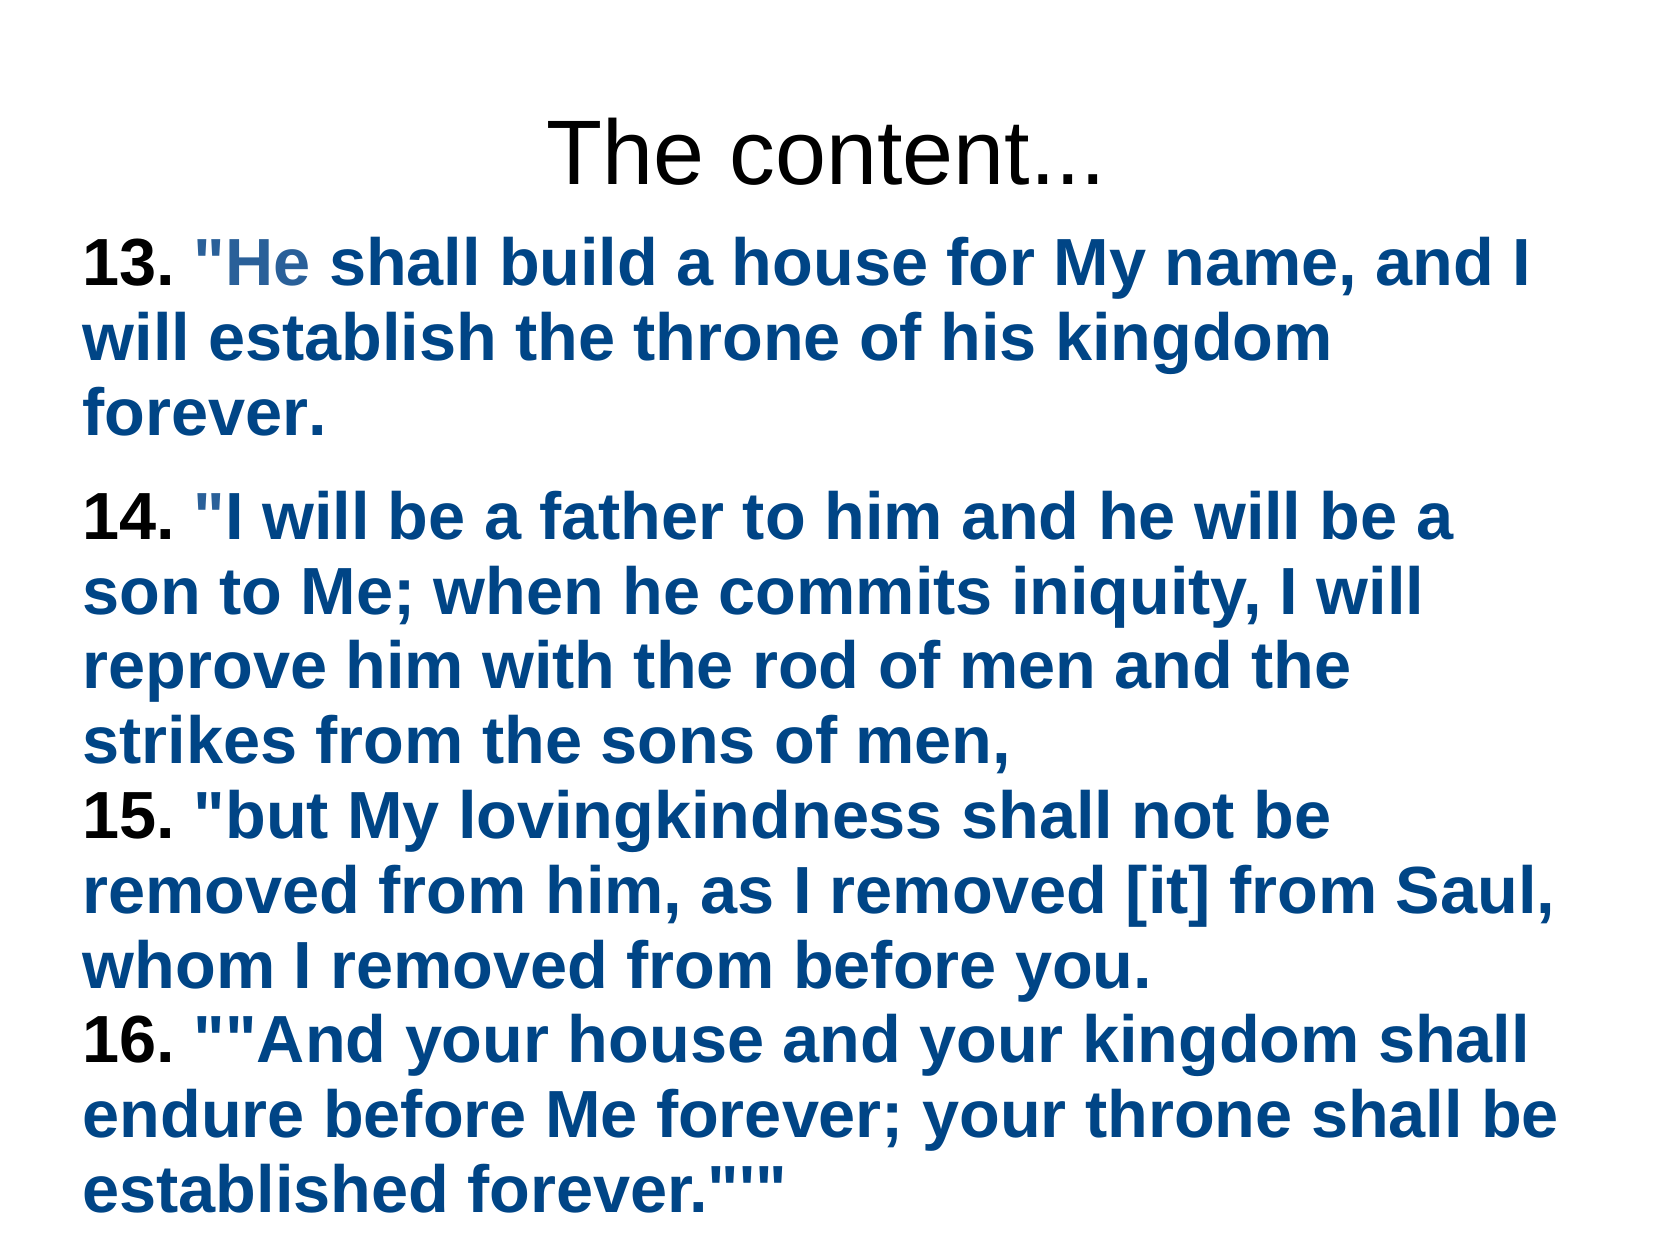

# The content...
13. "He shall build a house for My name, and I will establish the throne of his kingdom forever.
14. "I will be a father to him and he will be a son to Me; when he commits iniquity, I will reprove him with the rod of men and the strikes from the sons of men,
15. "but My lovingkindness shall not be removed from him, as I removed [it] from Saul, whom I removed from before you.
16. ""And your house and your kingdom shall endure before Me forever; your throne shall be established forever."'"